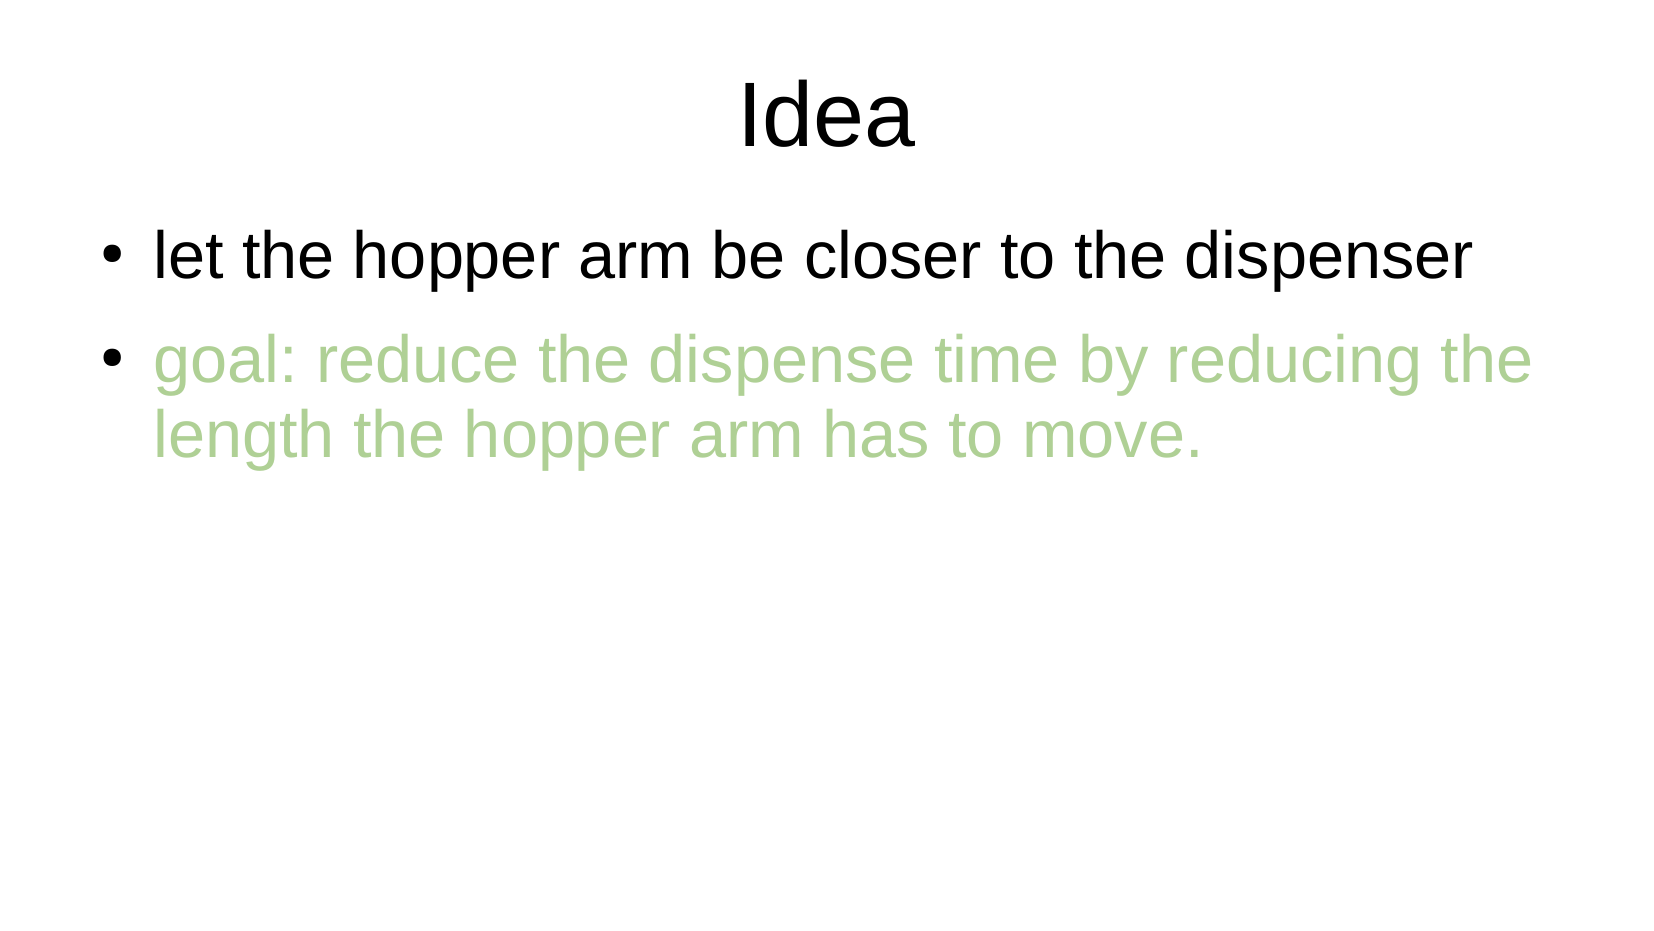

# Idea
let the hopper arm be closer to the dispenser
goal: reduce the dispense time by reducing the length the hopper arm has to move.